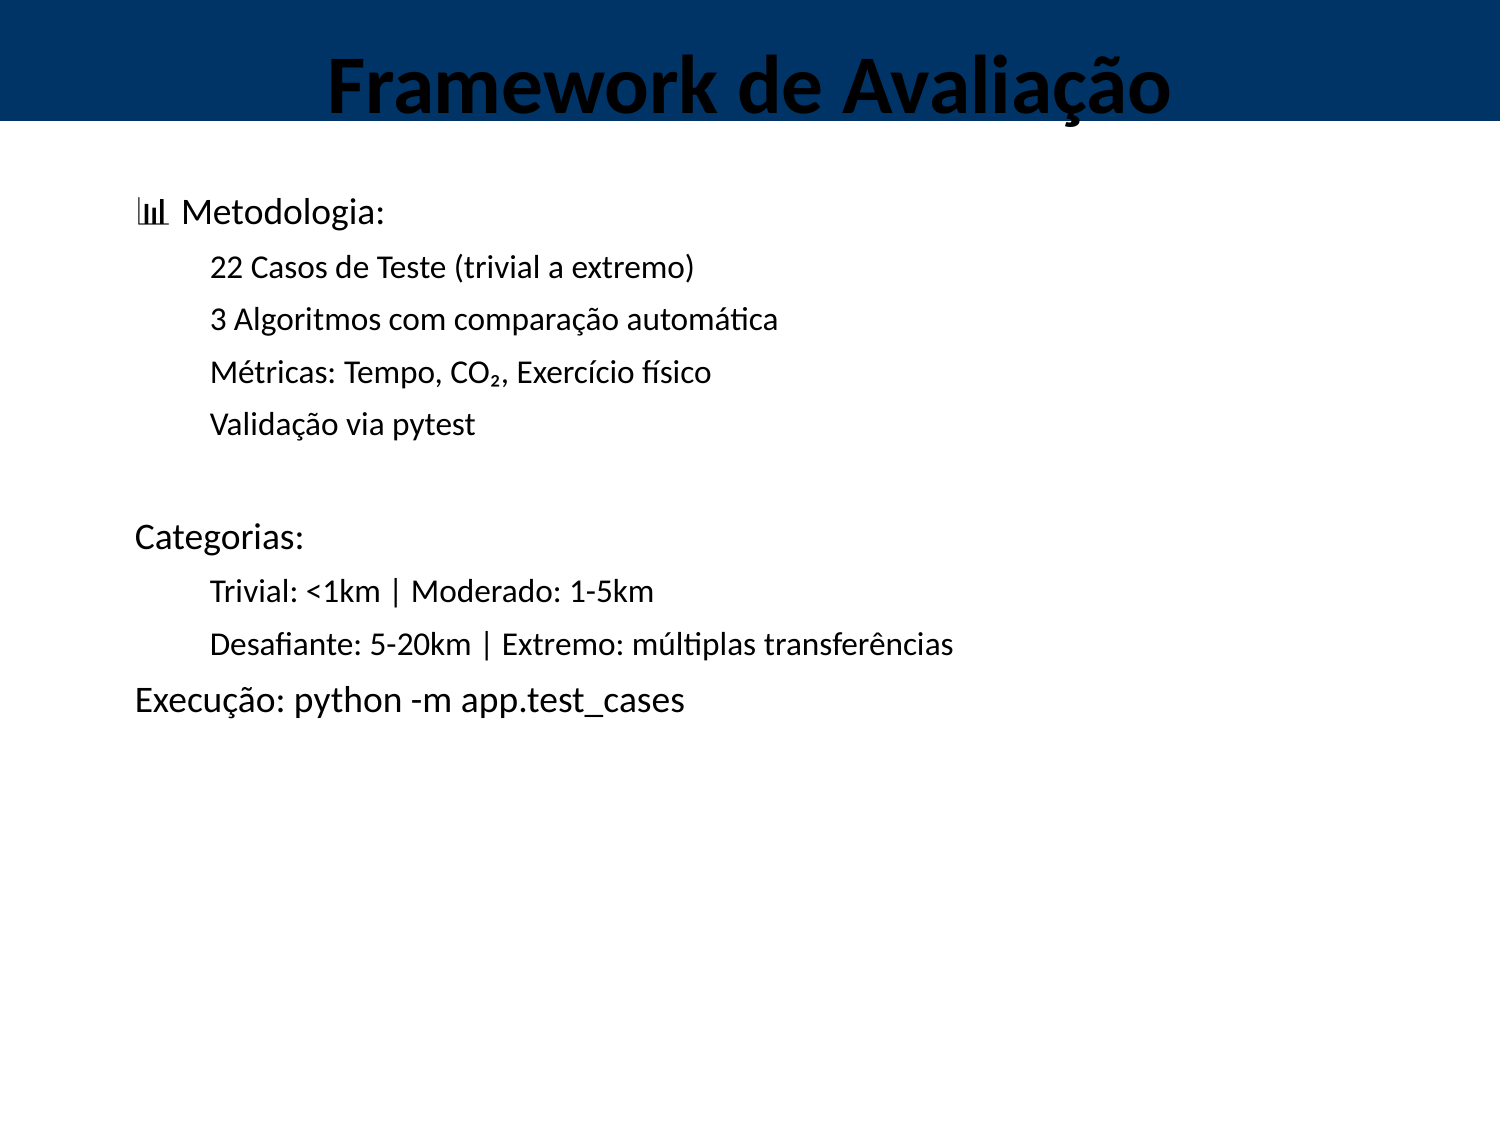

Framework de Avaliação
📊 Metodologia:
22 Casos de Teste (trivial a extremo)
3 Algoritmos com comparação automática
Métricas: Tempo, CO₂, Exercício físico
Validação via pytest
Categorias:
Trivial: <1km | Moderado: 1-5km
Desafiante: 5-20km | Extremo: múltiplas transferências
Execução: python -m app.test_cases